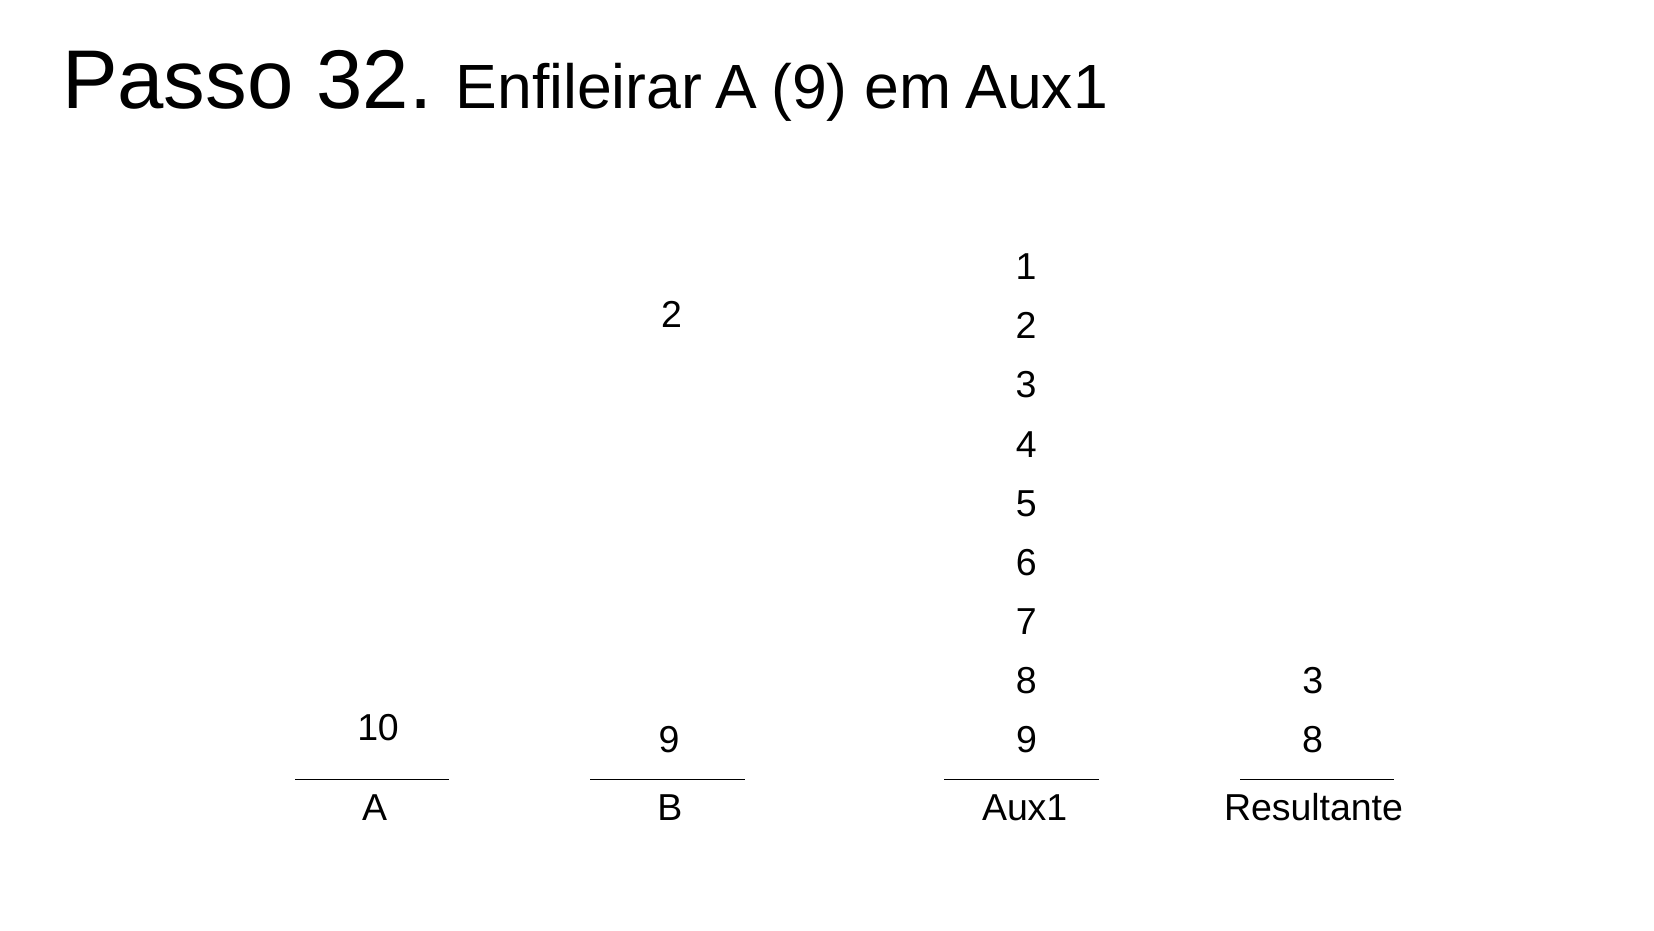

Passo 32. Enfileirar A (9) em Aux1
1
2
2
3
4
5
6
7
8
3
10
9
9
8
A
B
Aux1
Resultante